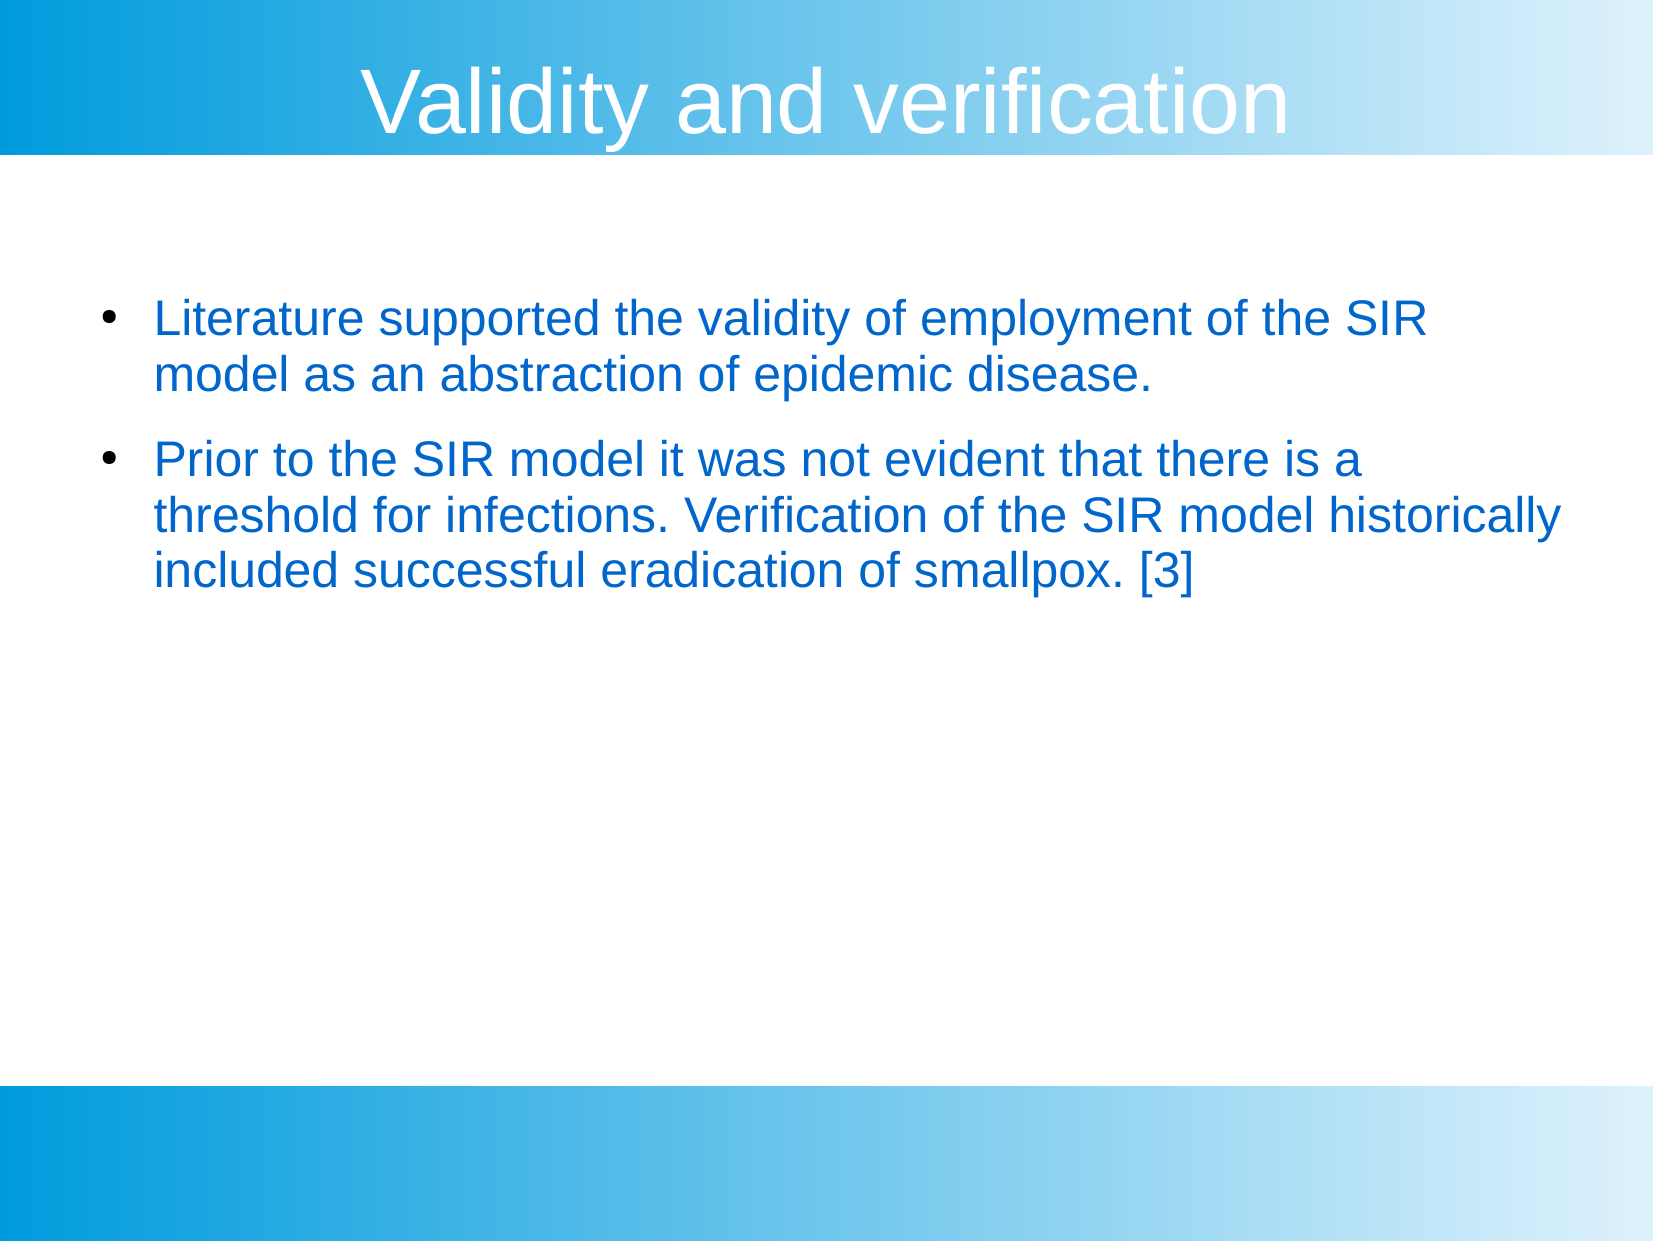

# Validity and verification
Literature supported the validity of employment of the SIR model as an abstraction of epidemic disease.
Prior to the SIR model it was not evident that there is a threshold for infections. Verification of the SIR model historically included successful eradication of smallpox. [3]